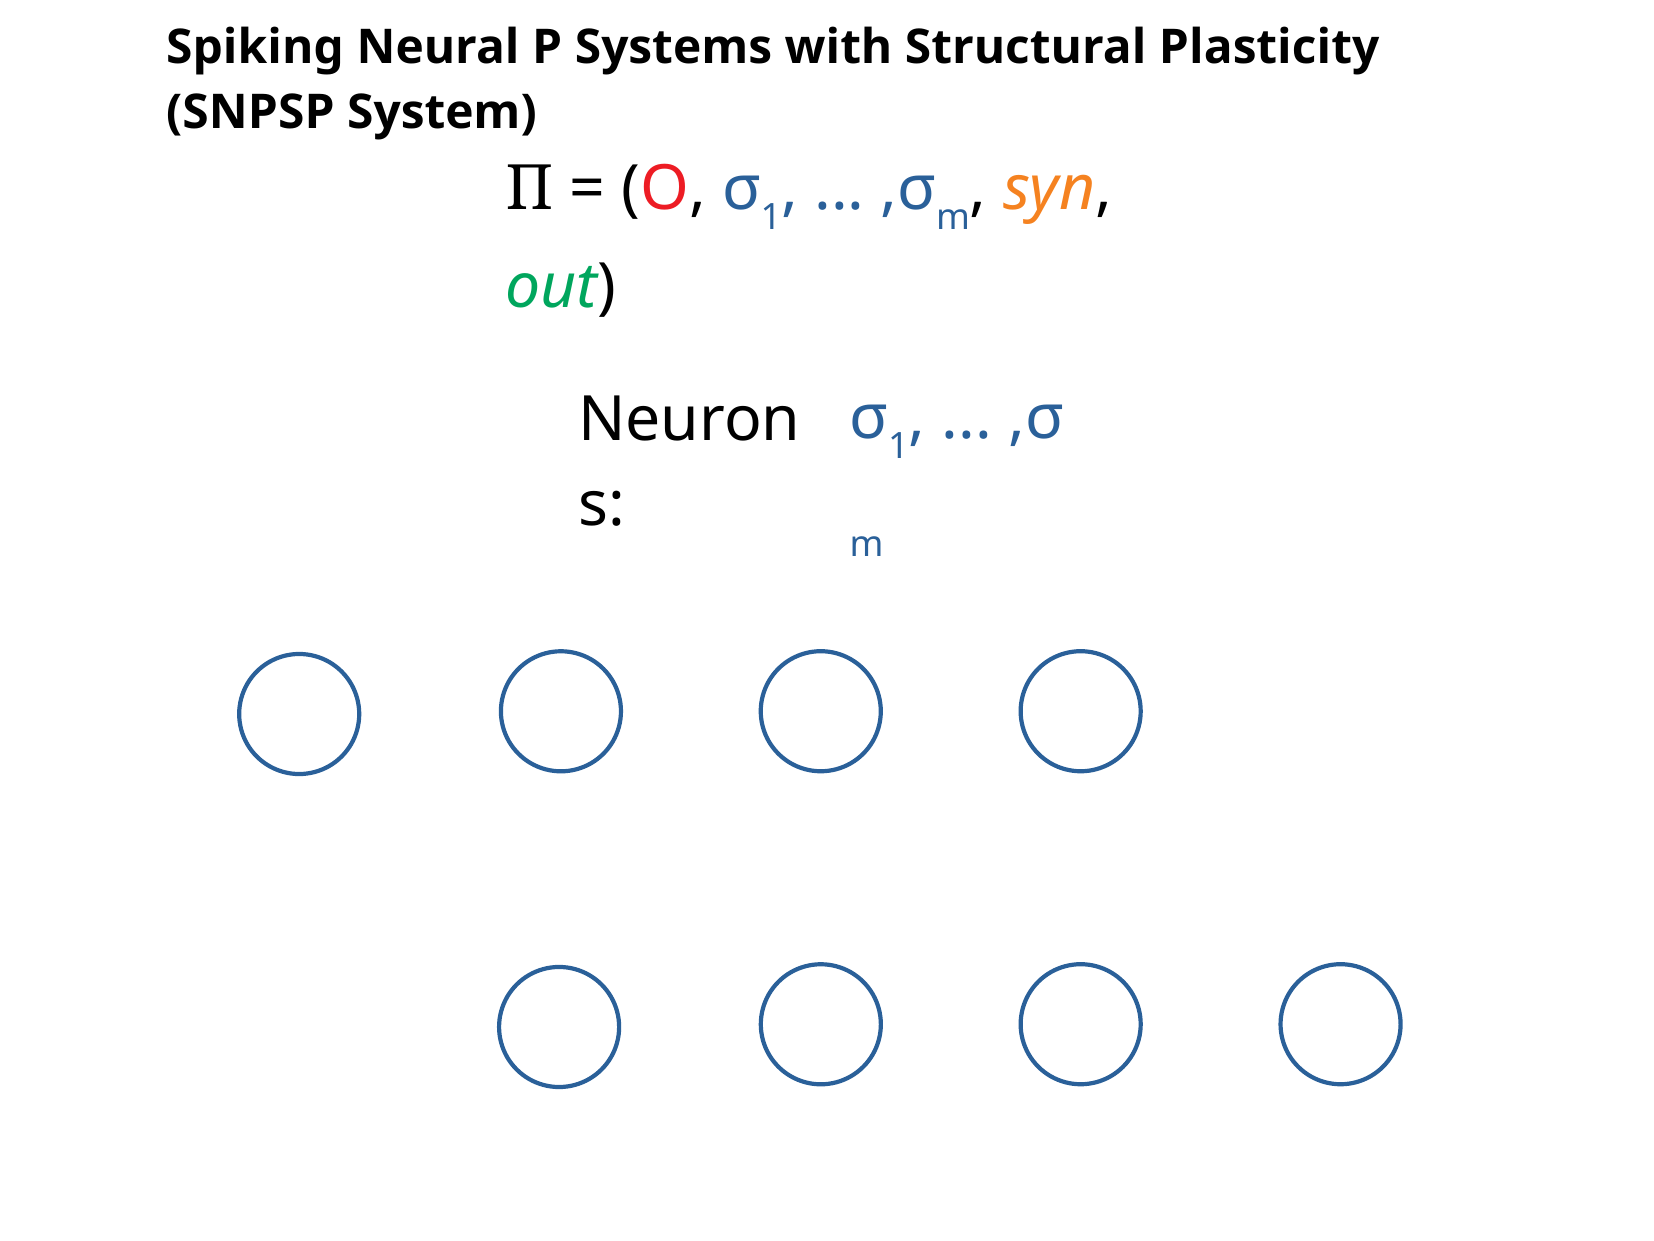

Spiking Neural P Systems with Structural Plasticity (SNPSP System)
Π = (O, σ1, ... ,σm, syn, out)
σ1, ... ,σm
Neurons: